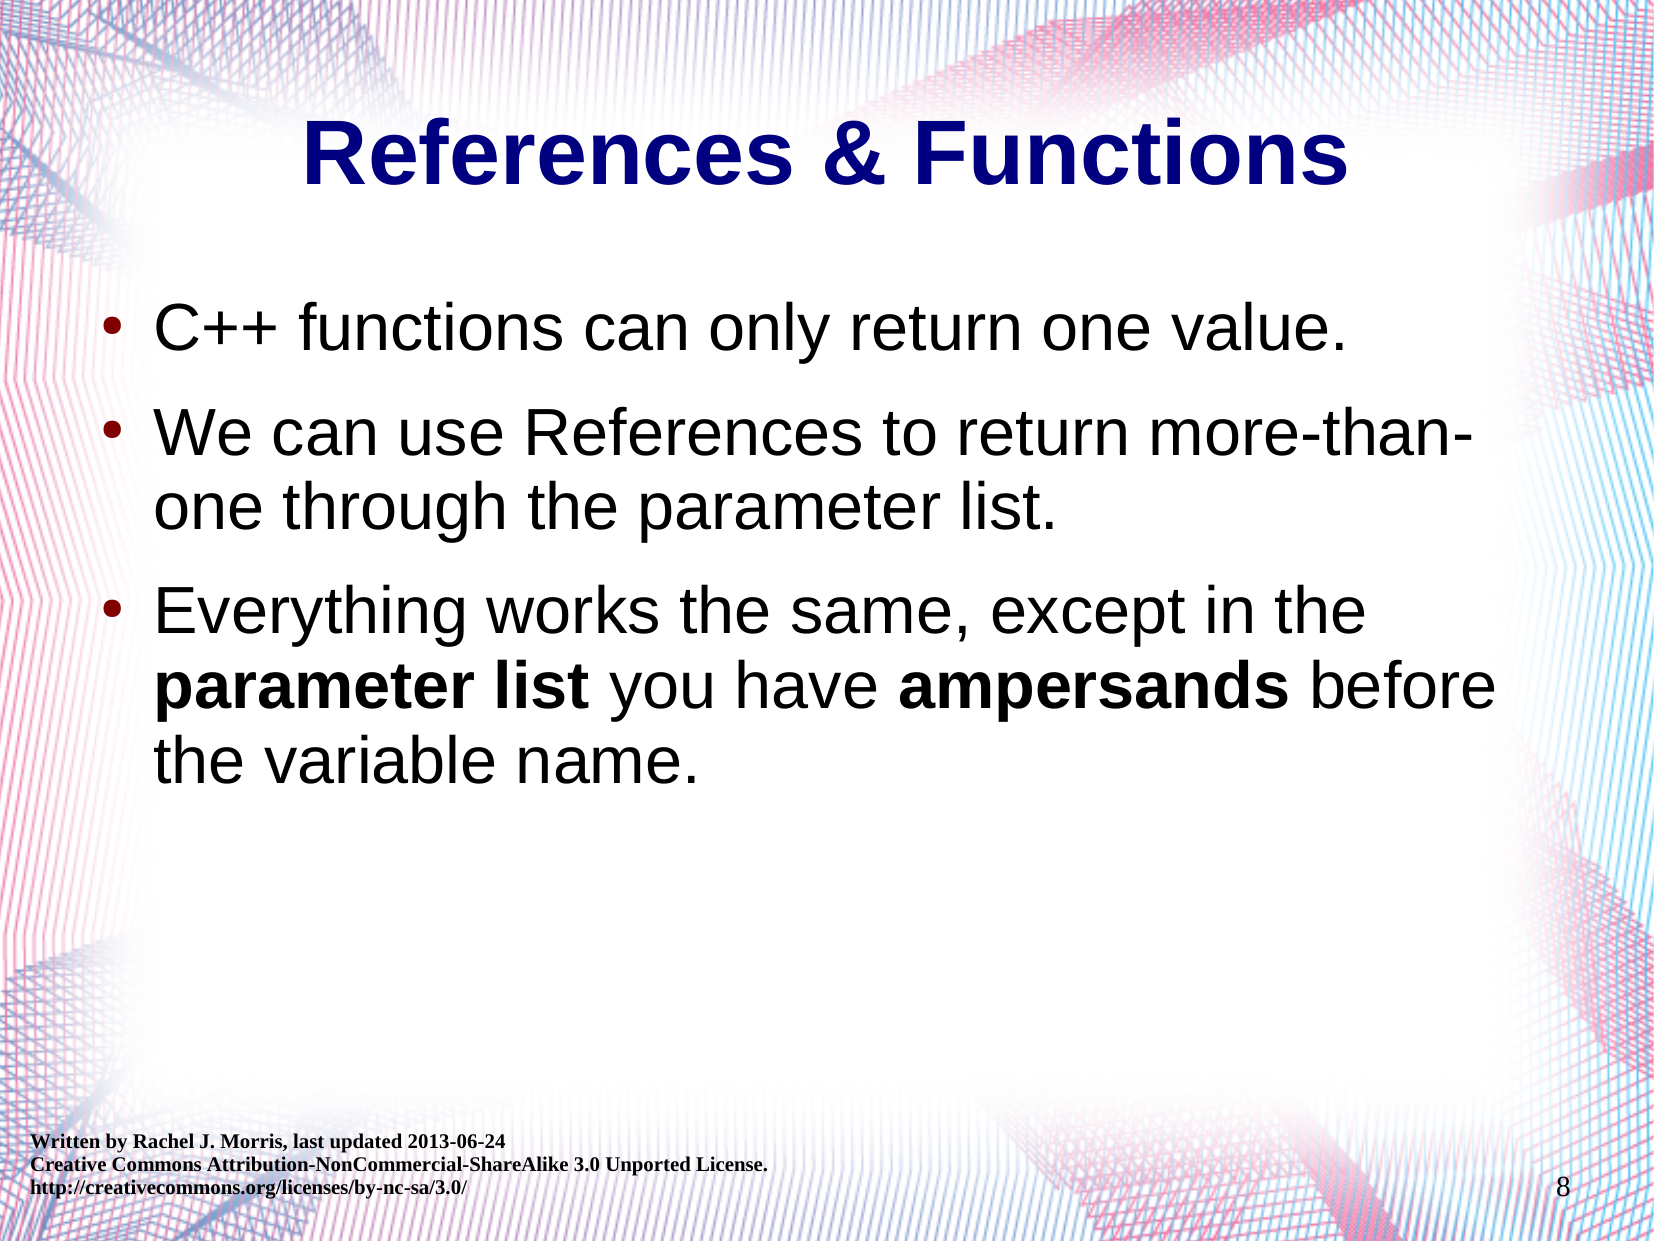

# References & Functions
C++ functions can only return one value.
We can use References to return more-than-one through the parameter list.
Everything works the same, except in the parameter list you have ampersands before the variable name.
8